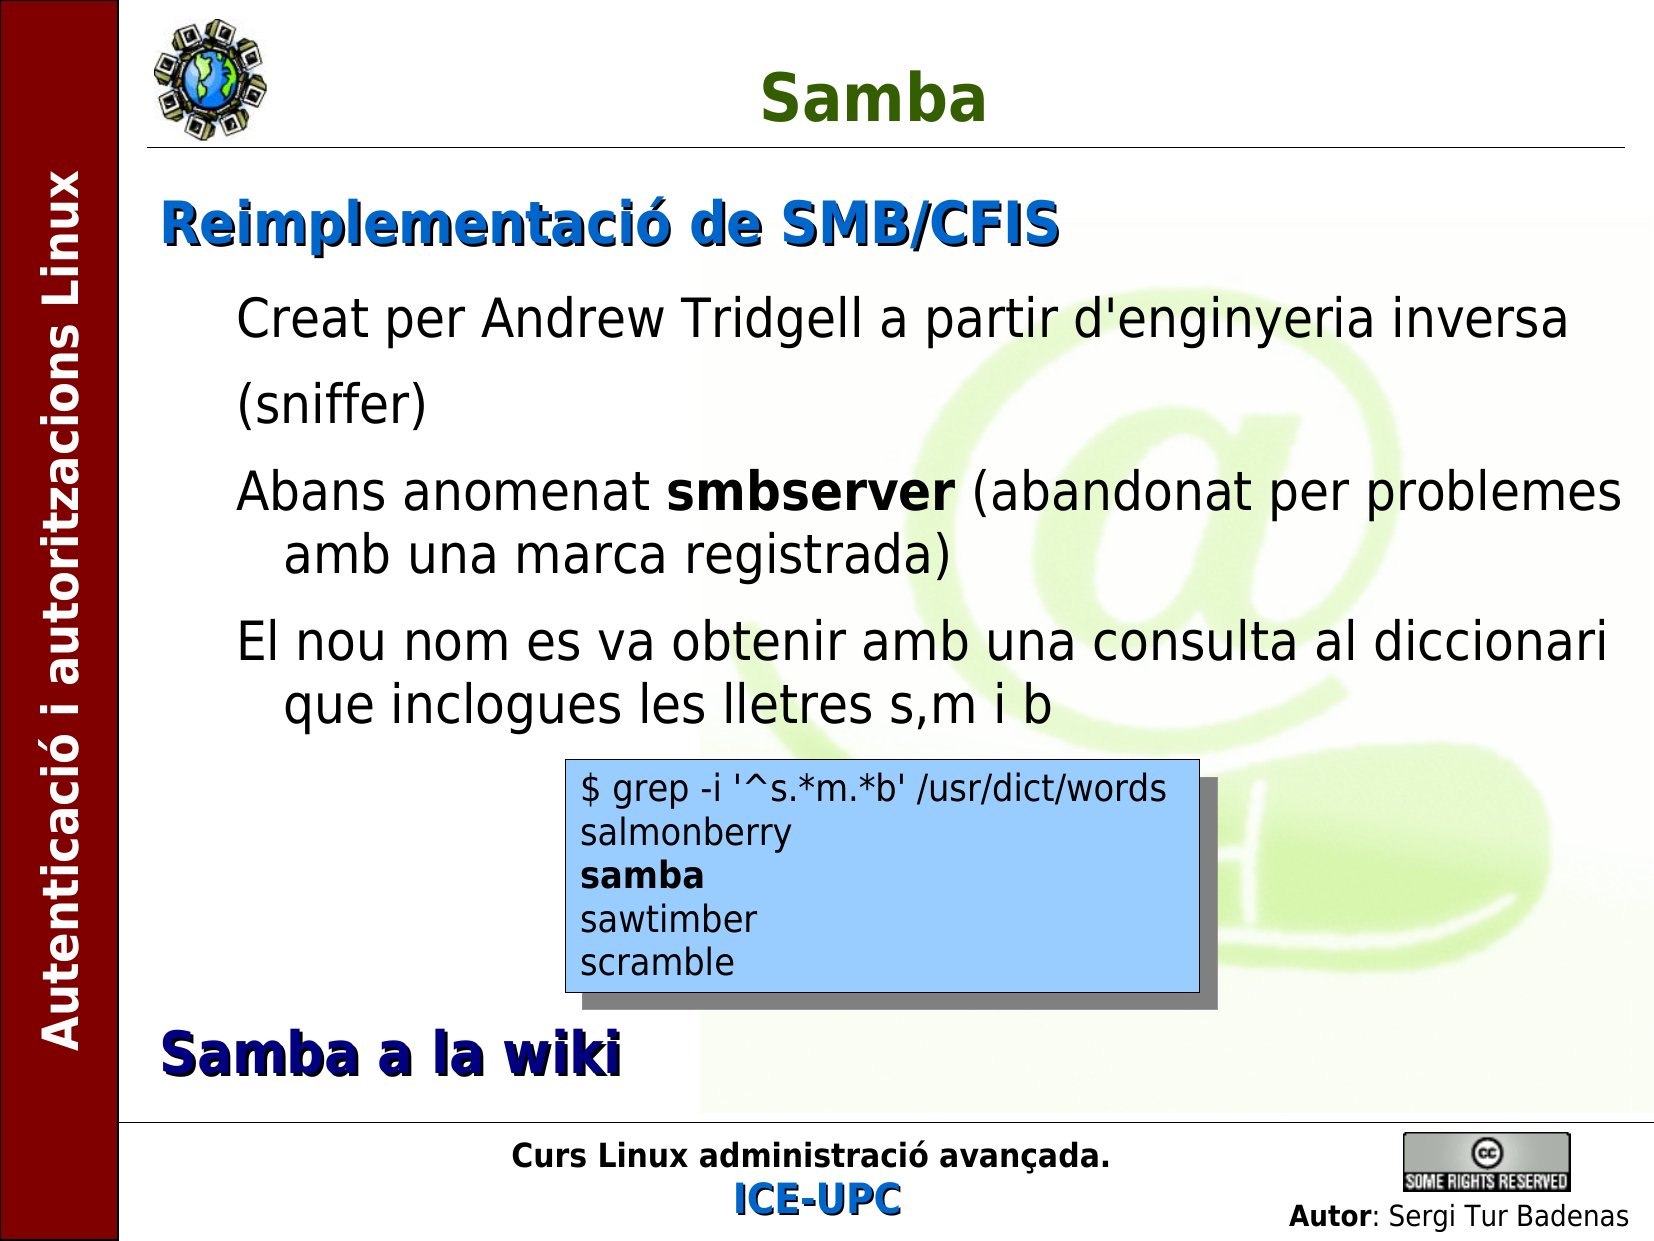

# Samba
Reimplementació de SMB/CFIS
Creat per Andrew Tridgell a partir d'enginyeria inversa
(sniffer)
Abans anomenat smbserver (abandonat per problemes amb una marca registrada)
El nou nom es va obtenir amb una consulta al diccionari que inclogues les lletres s,m i b
Samba a la wiki
$ grep -i '^s.*m.*b' /usr/dict/words
salmonberry
samba
sawtimber
scramble